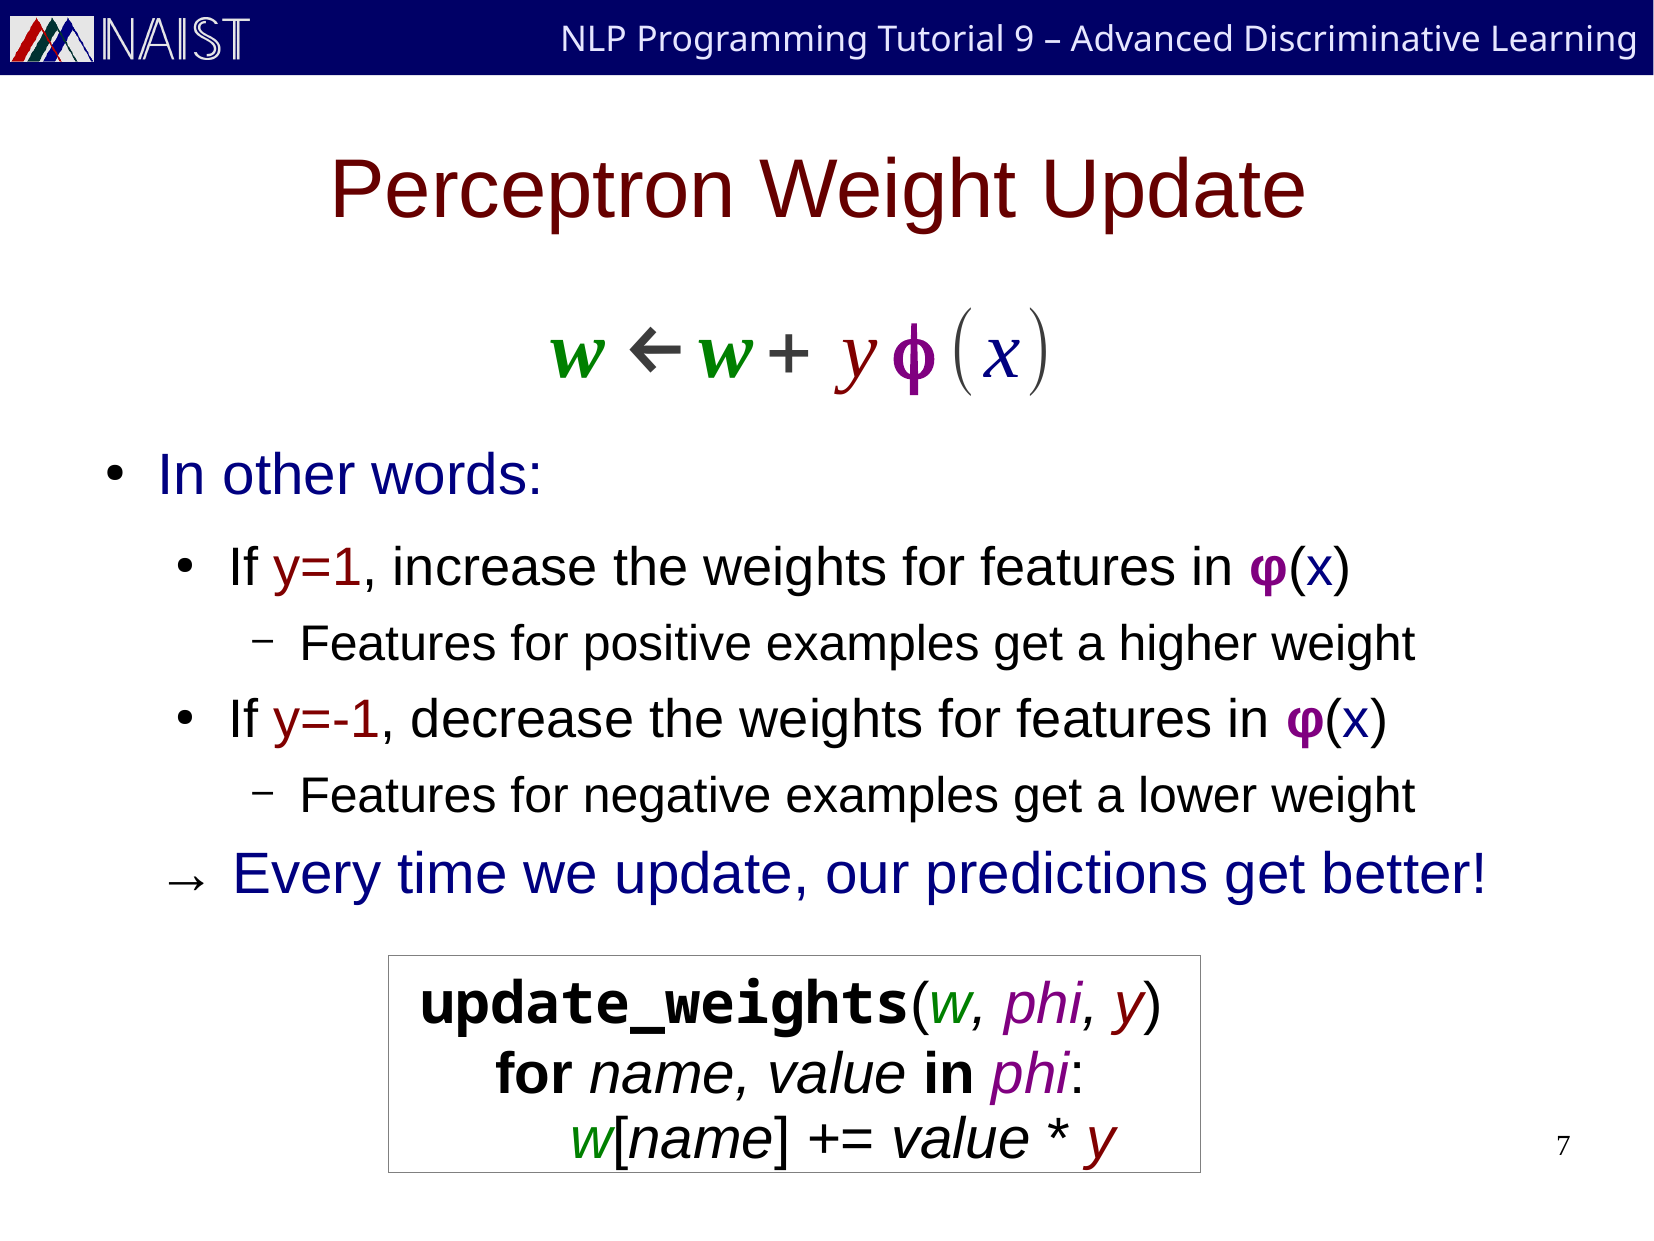

# Perceptron Weight Update
In other words:
If y=1, increase the weights for features in φ(x)
Features for positive examples get a higher weight
If y=-1, decrease the weights for features in φ(x)
Features for negative examples get a lower weight
→ Every time we update, our predictions get better!
update_weights(w, phi, y)
	for name, value in phi:
		w[name] += value * y
7